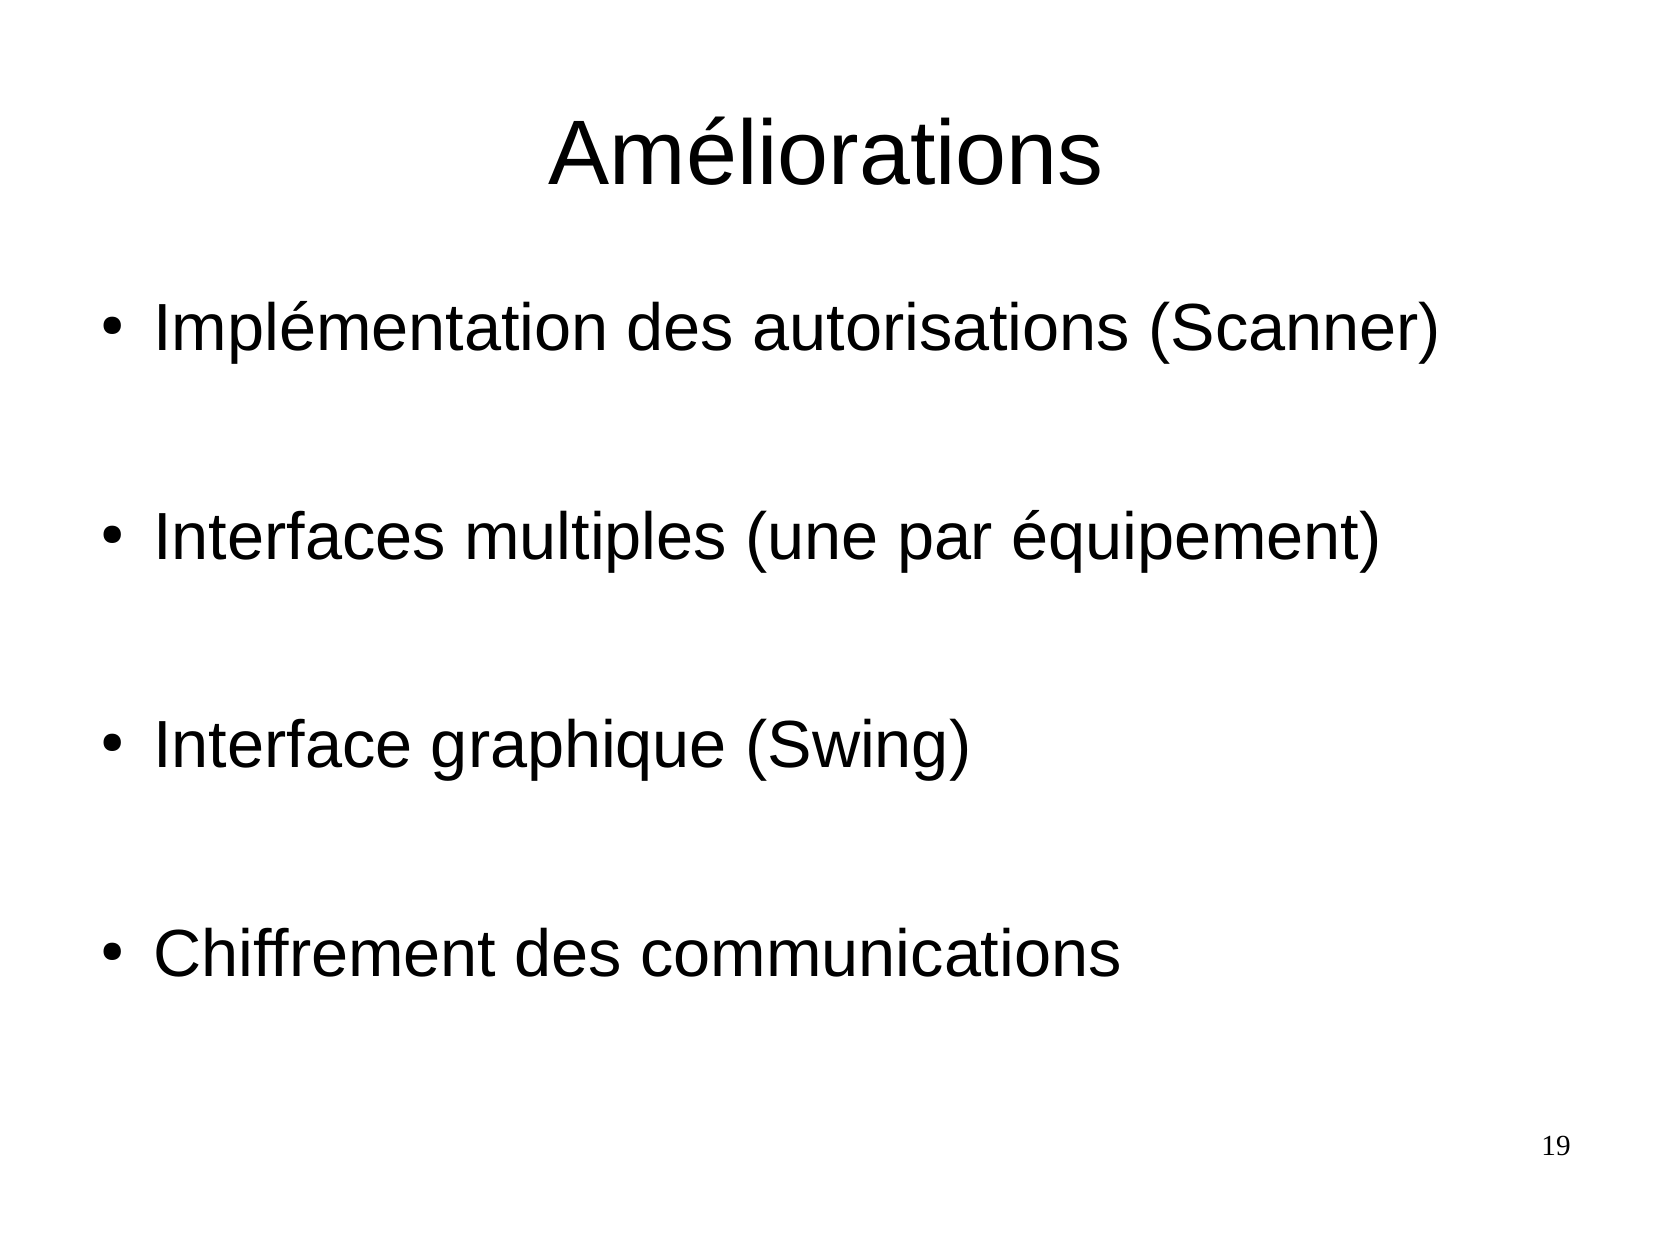

# Améliorations
Implémentation des autorisations (Scanner)
Interfaces multiples (une par équipement)
Interface graphique (Swing)
Chiffrement des communications
19